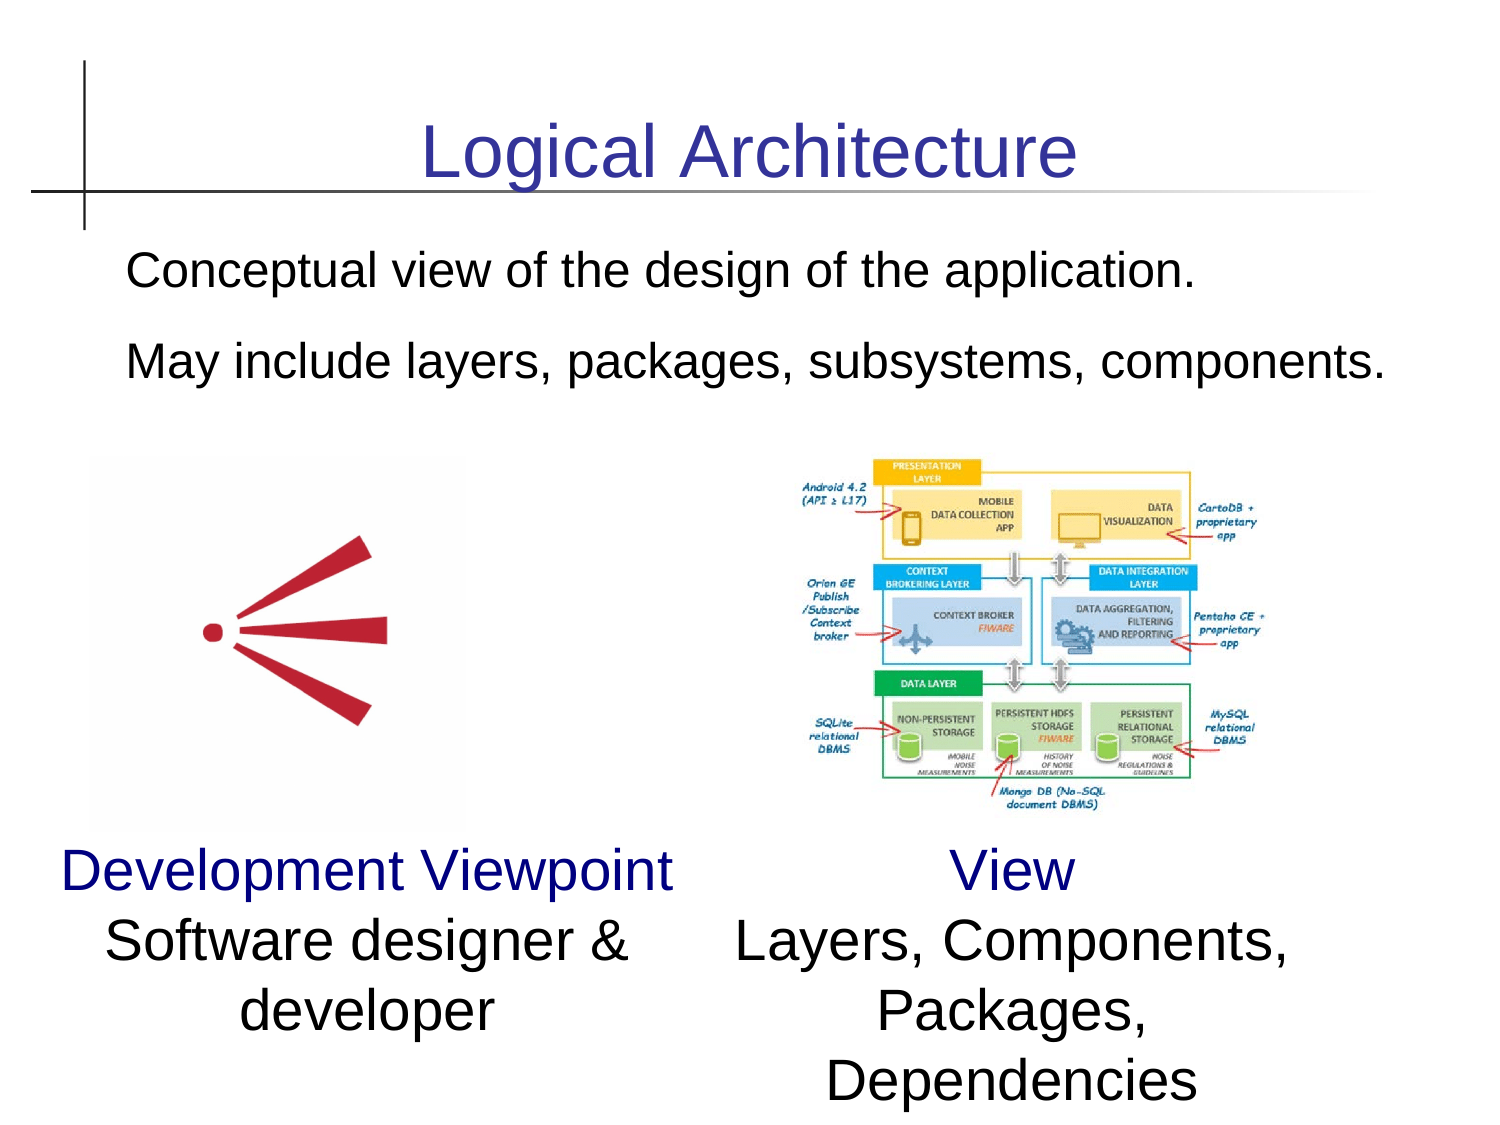

# Logical Architecture
Conceptual view of the design of the application.
May include layers, packages, subsystems, components.
Development Viewpoint
Software designer & developer
View
Layers, Components, Packages, Dependencies